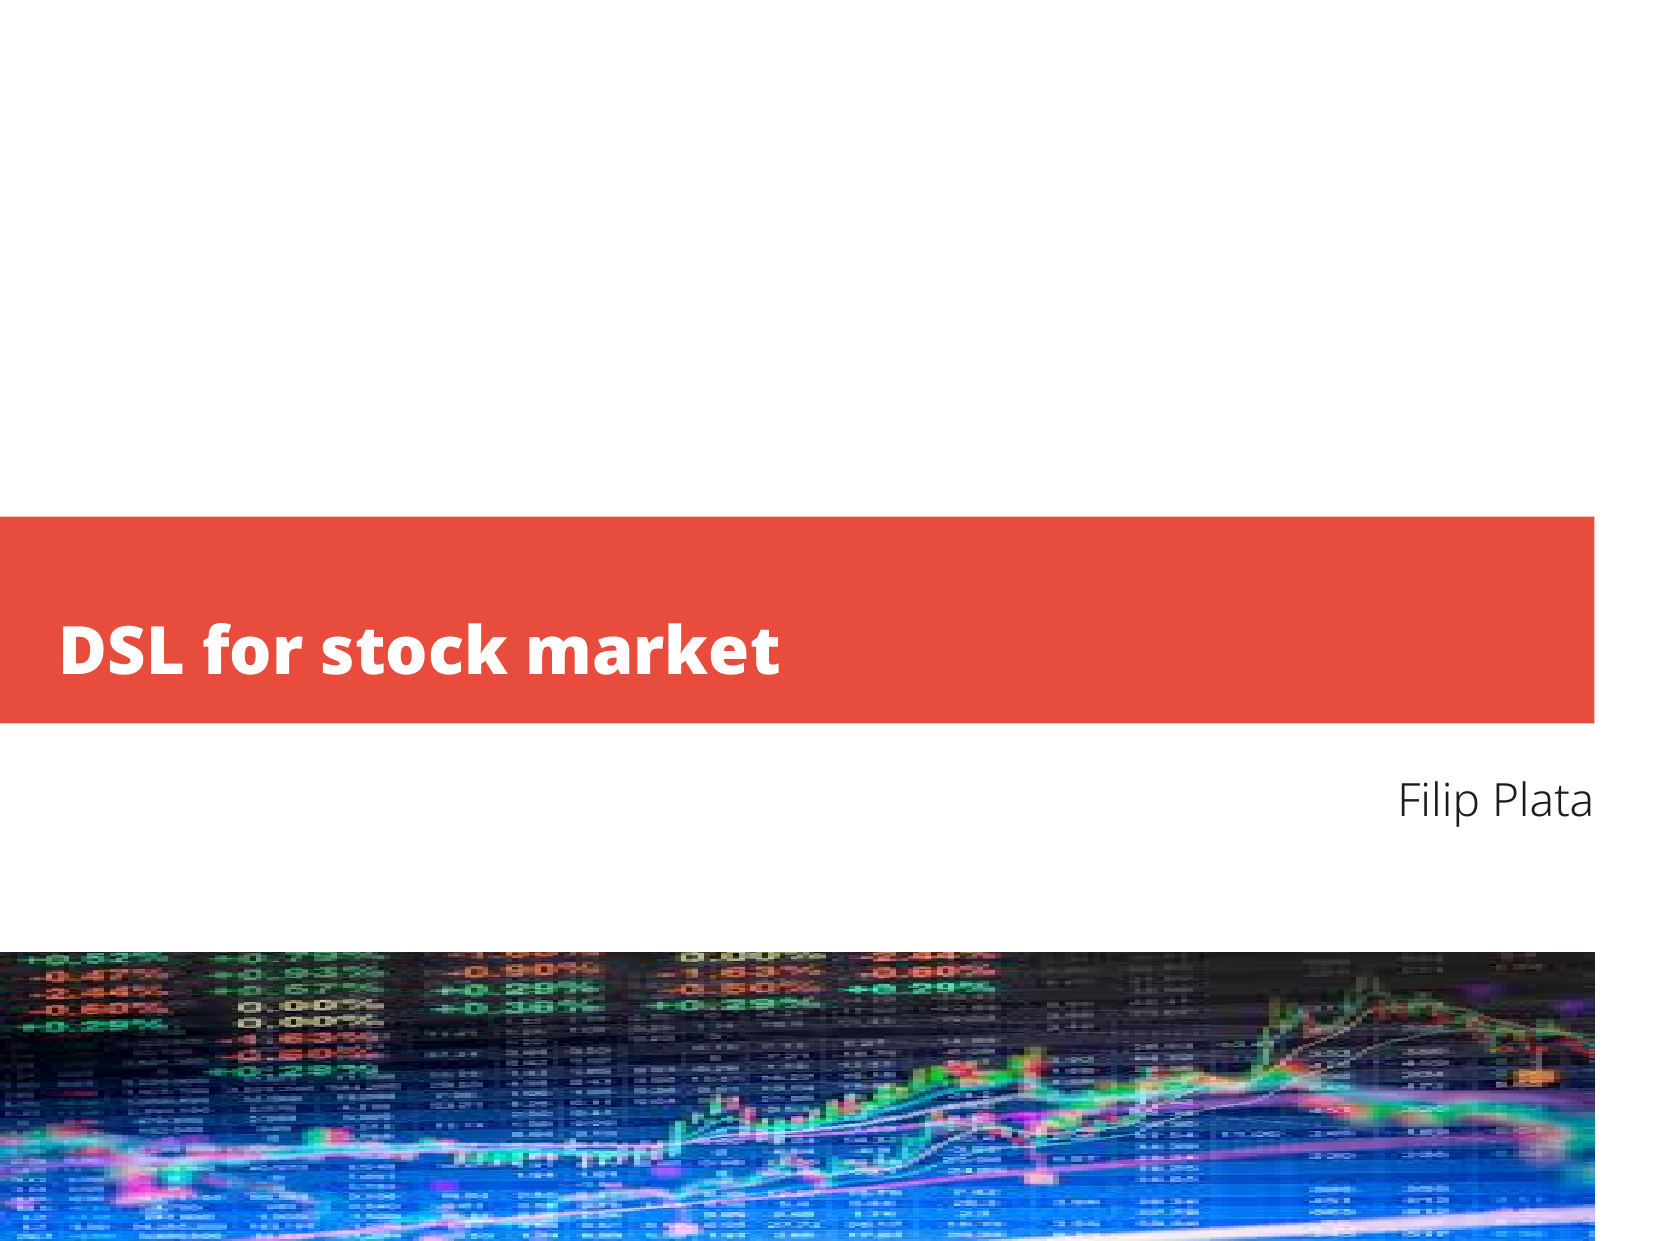

# DSL for stock market
Filip Plata